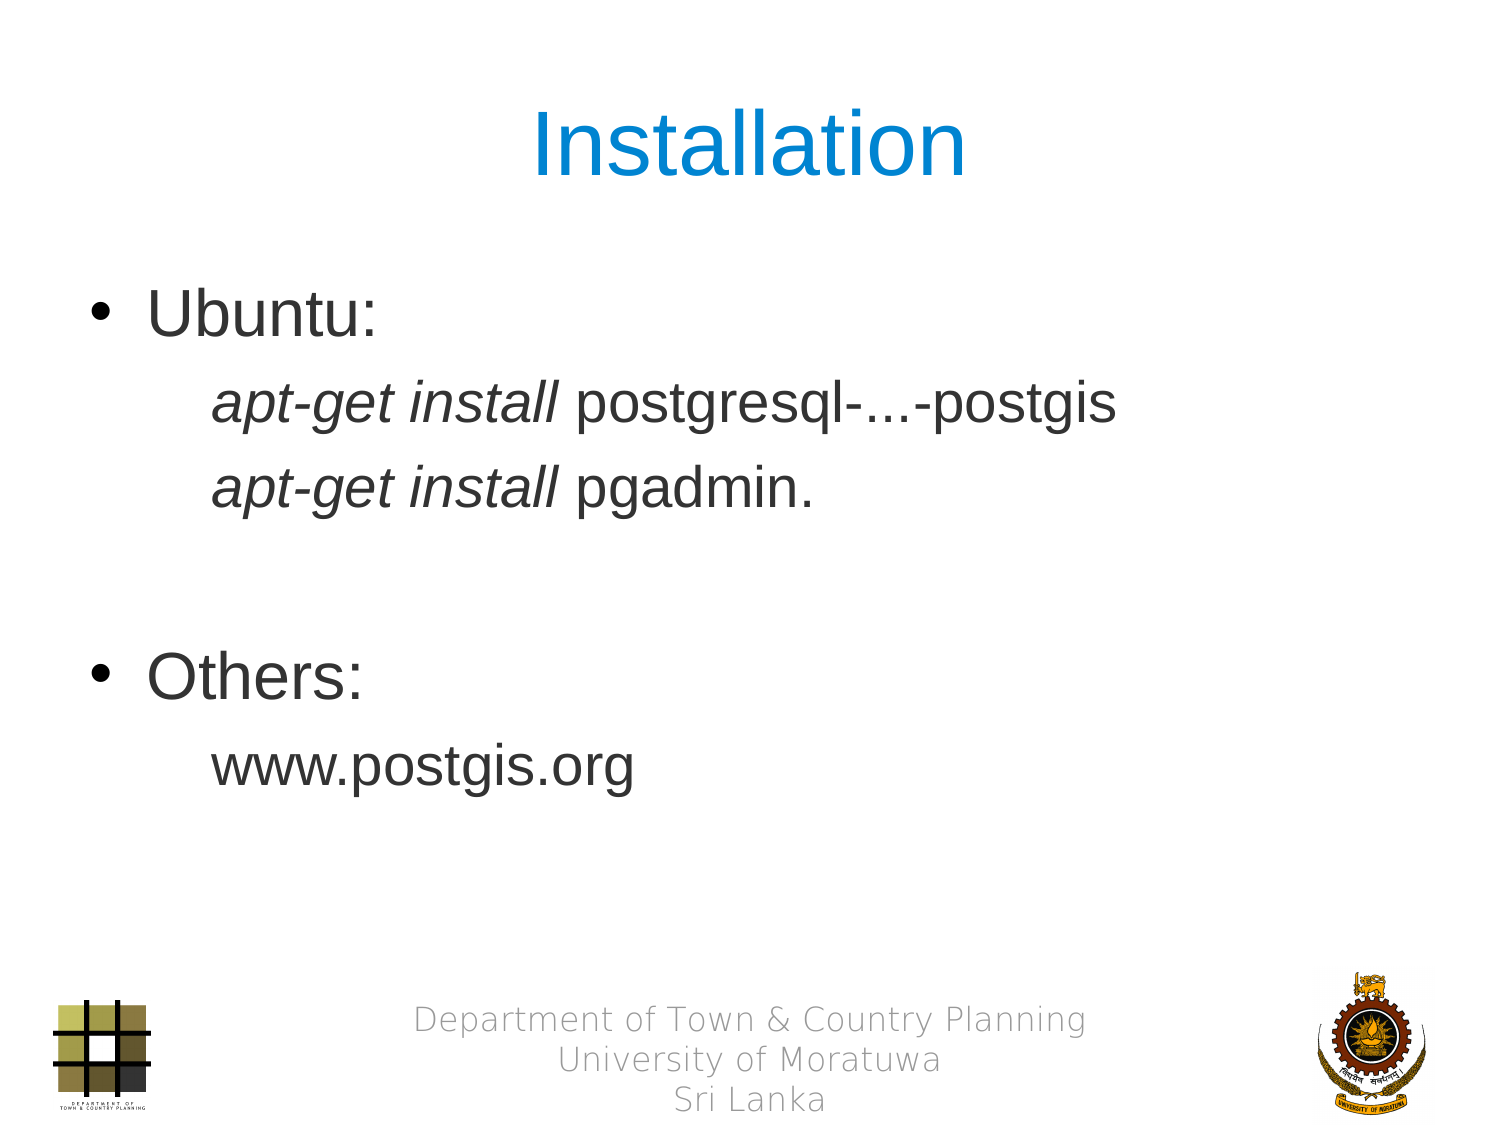

# Installation
Ubuntu:
apt-get install postgresql-...-postgis
apt-get install pgadmin.
Others:
www.postgis.org